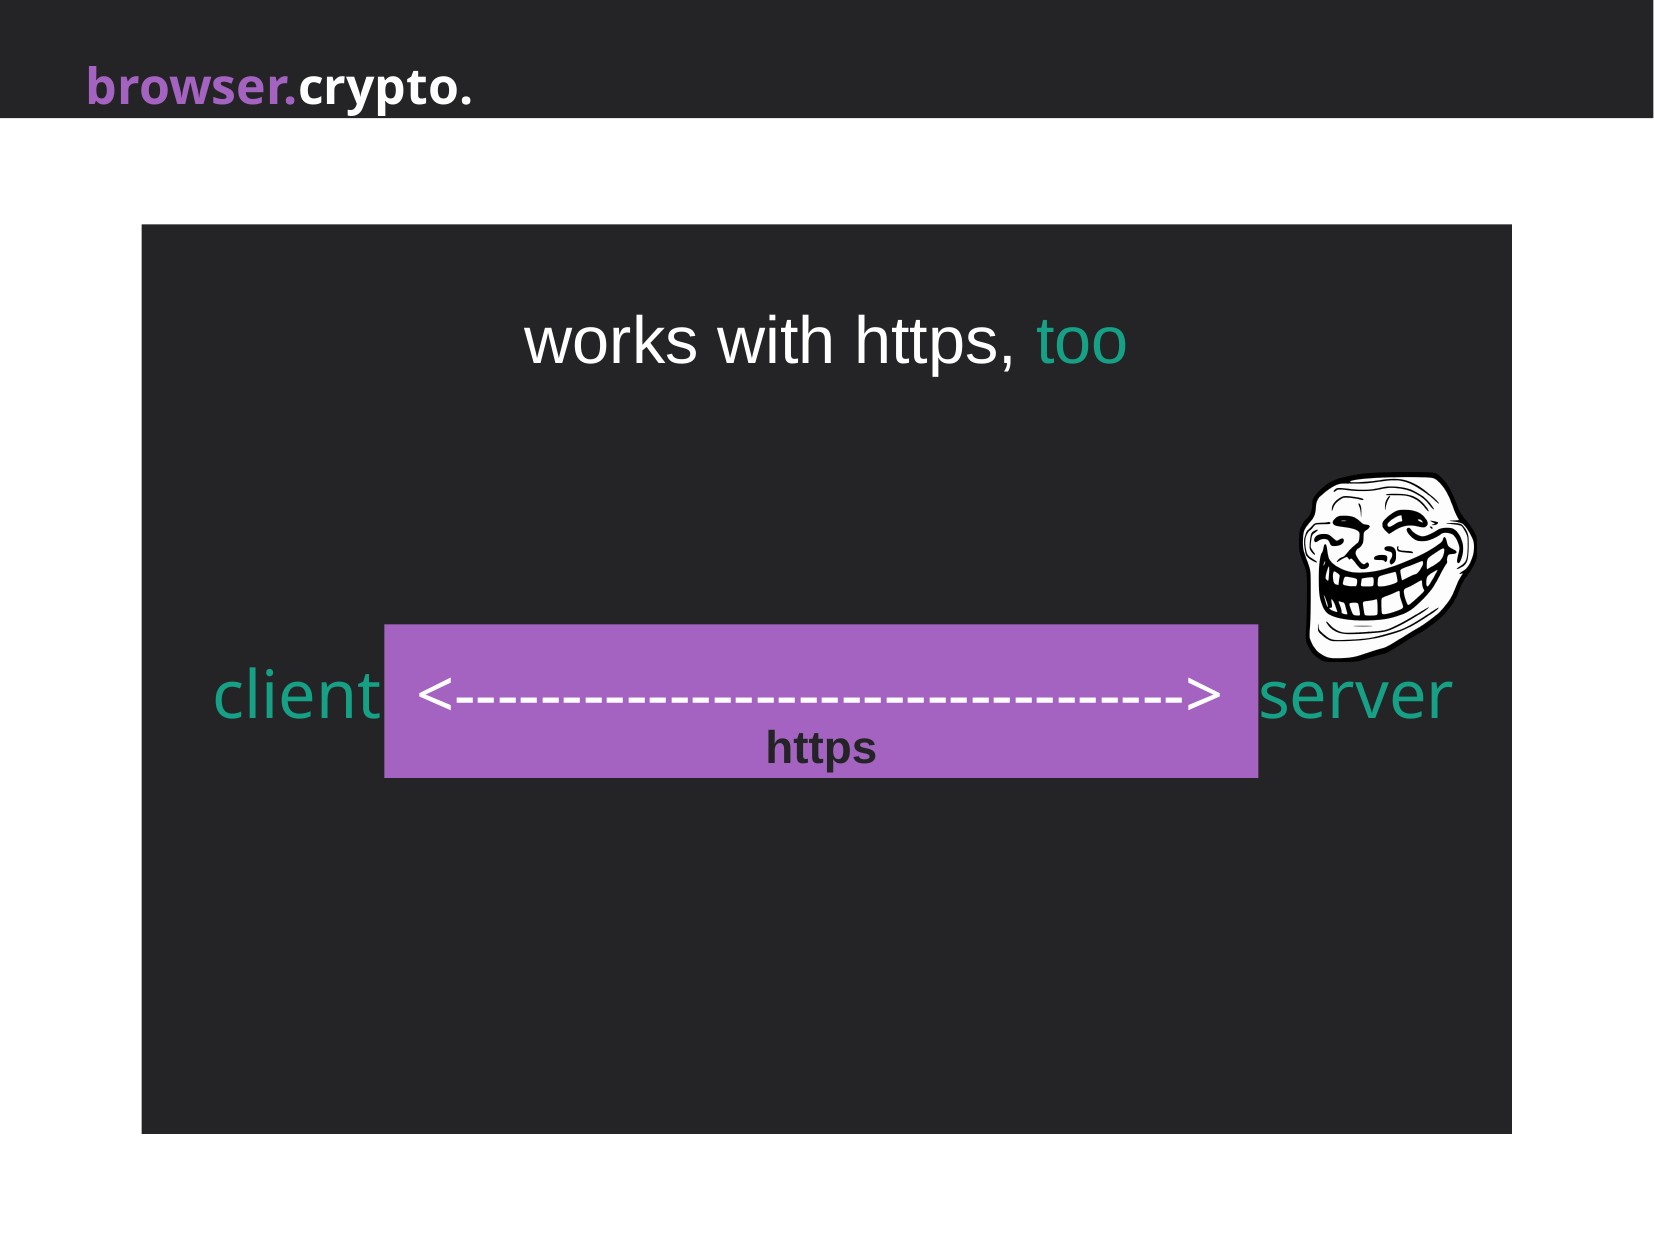

browser.crypto.
works with https, too
https
client <----------------------------------> server